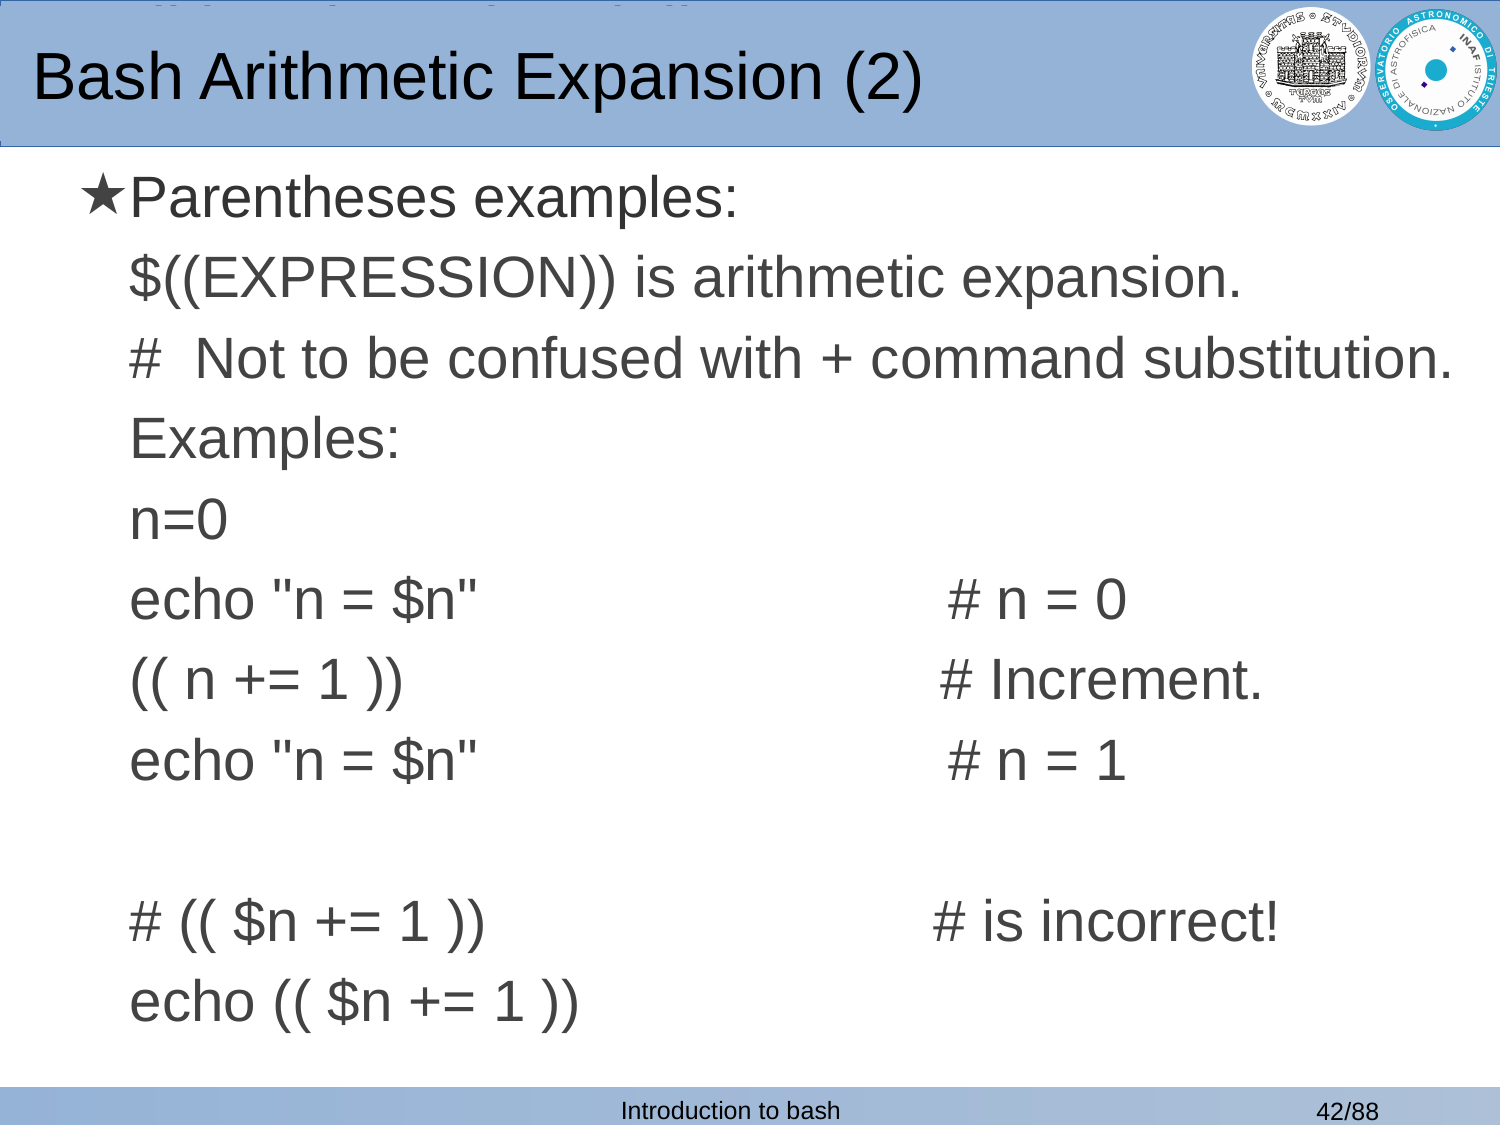

# Traditional service delivery
Bash Arithmetic Expansion (2)
Parentheses examples:
$((EXPRESSION)) is arithmetic expansion.
# Not to be confused with + command substitution.
Examples:
n=0
echo "n = $n" # n = 0
(( n += 1 )) # Increment.
echo "n = $n" # n = 1
# (( $n += 1 )) 						# is incorrect!
echo (( $n += 1 ))